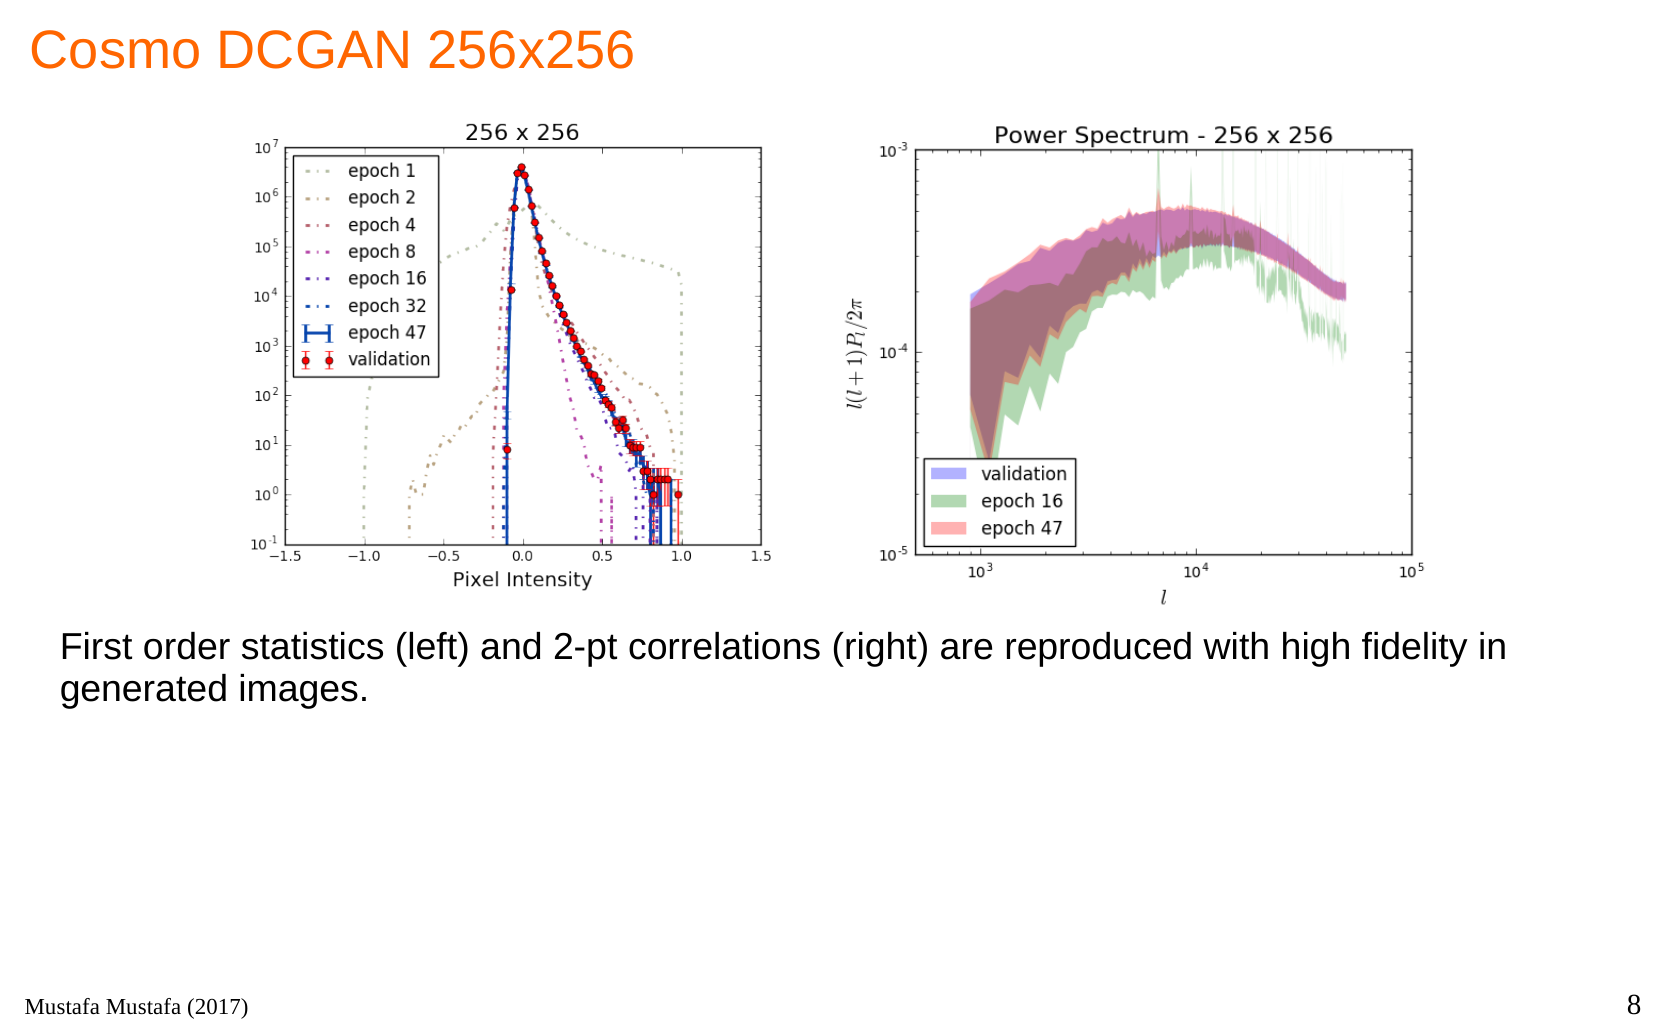

# Cosmo DCGAN 256x256
First order statistics (left) and 2-pt correlations (right) are reproduced with high fidelity in generated images.
8
Mustafa Mustafa (2017)